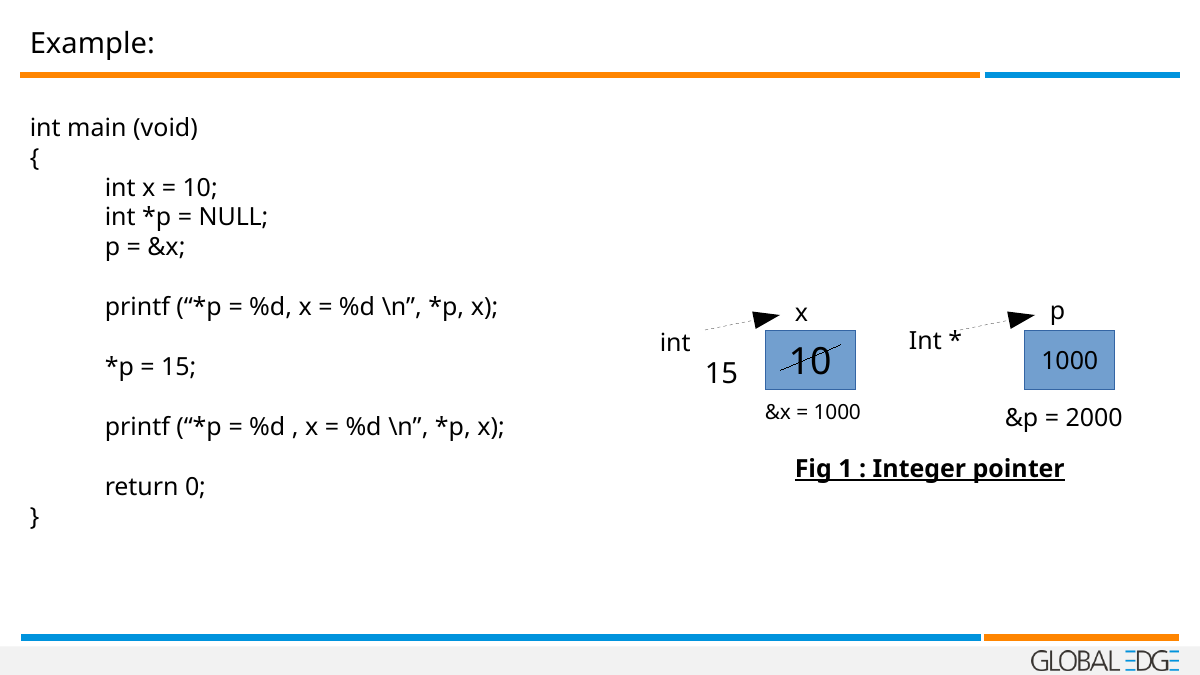

Example:
int main (void)
{
	int x = 10;
	int *p = NULL;
	p = &x;
	printf (“*p = %d, x = %d \n”, *p, x);
	*p = 15;
	printf (“*p = %d , x = %d \n”, *p, x);
	return 0;
}
p
x
Int *
int
10
1000
15
&x = 1000
&p = 2000
Fig 1 : Integer pointer